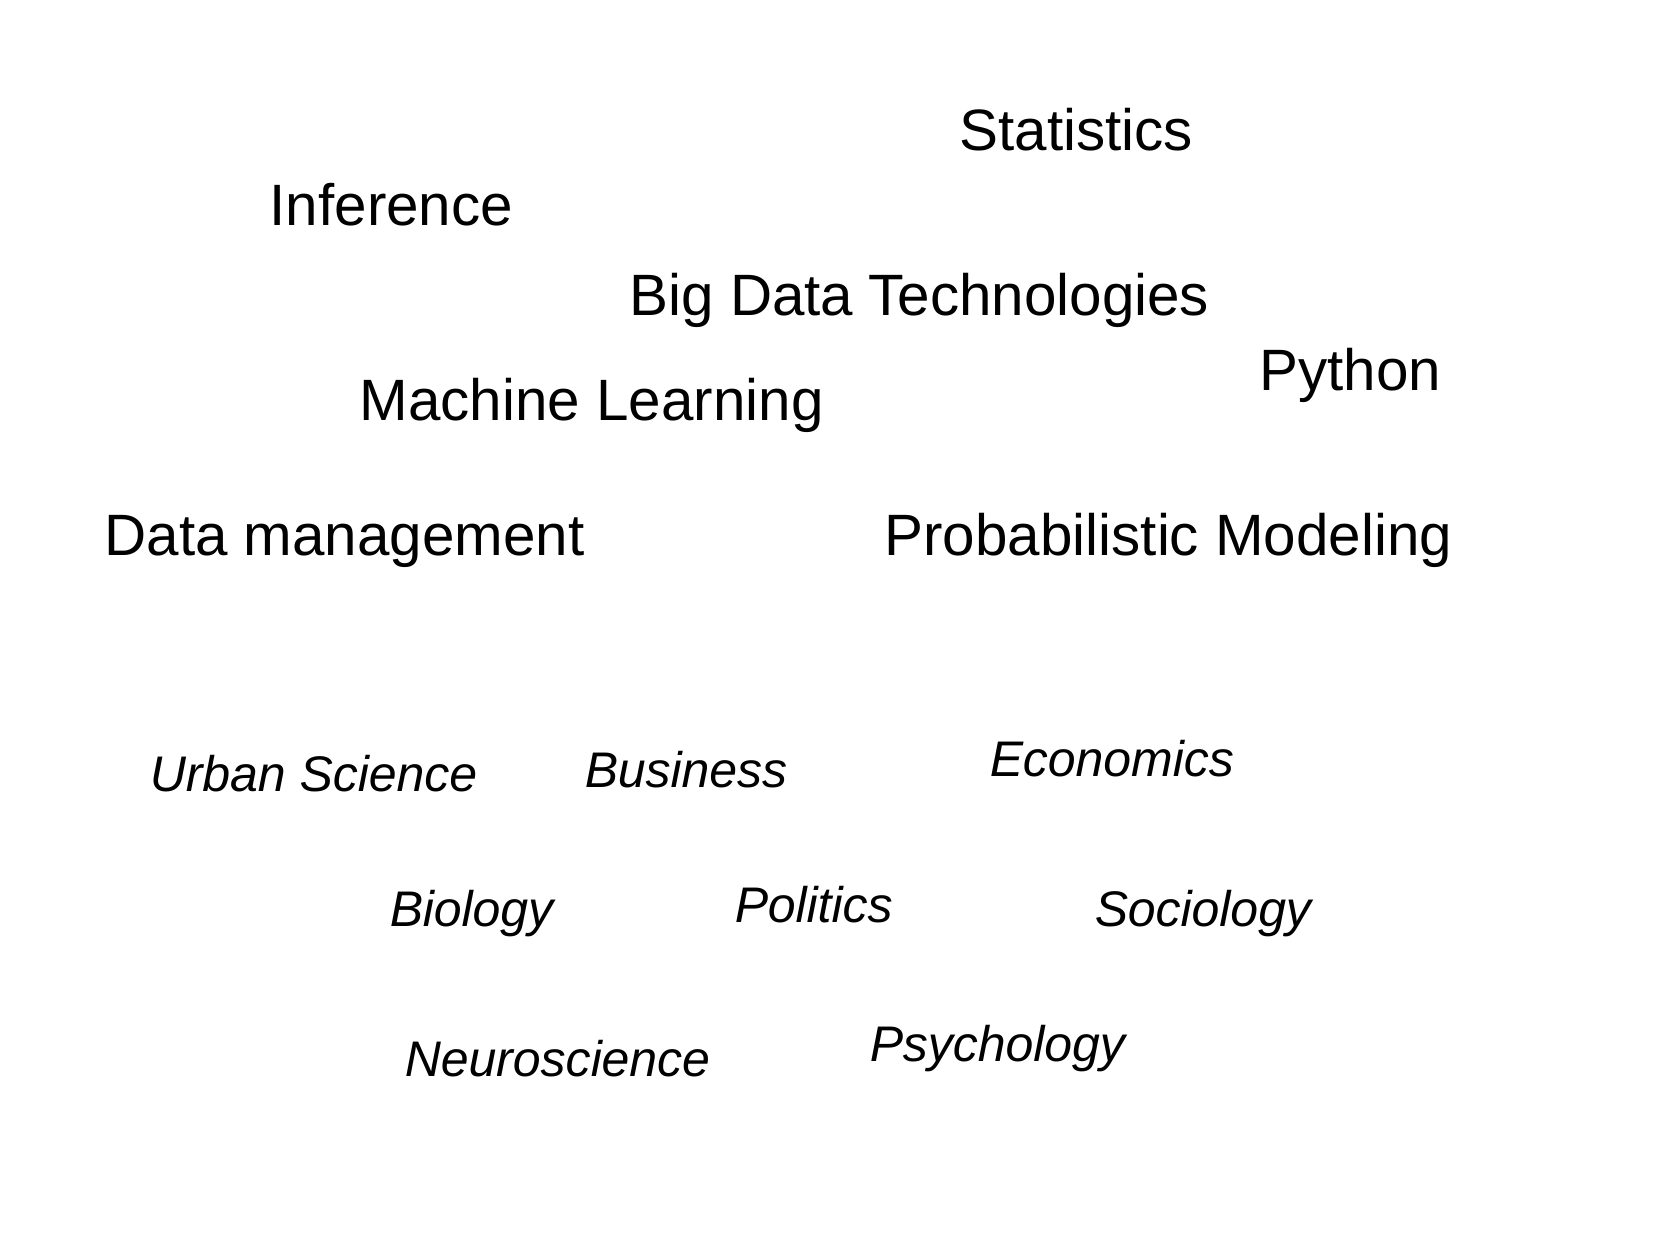

Statistics
Inference
Big Data Technologies
Python
Machine Learning
Data management
Probabilistic Modeling
Economics
Business
Urban Science
Politics
Biology
Sociology
Psychology
Neuroscience